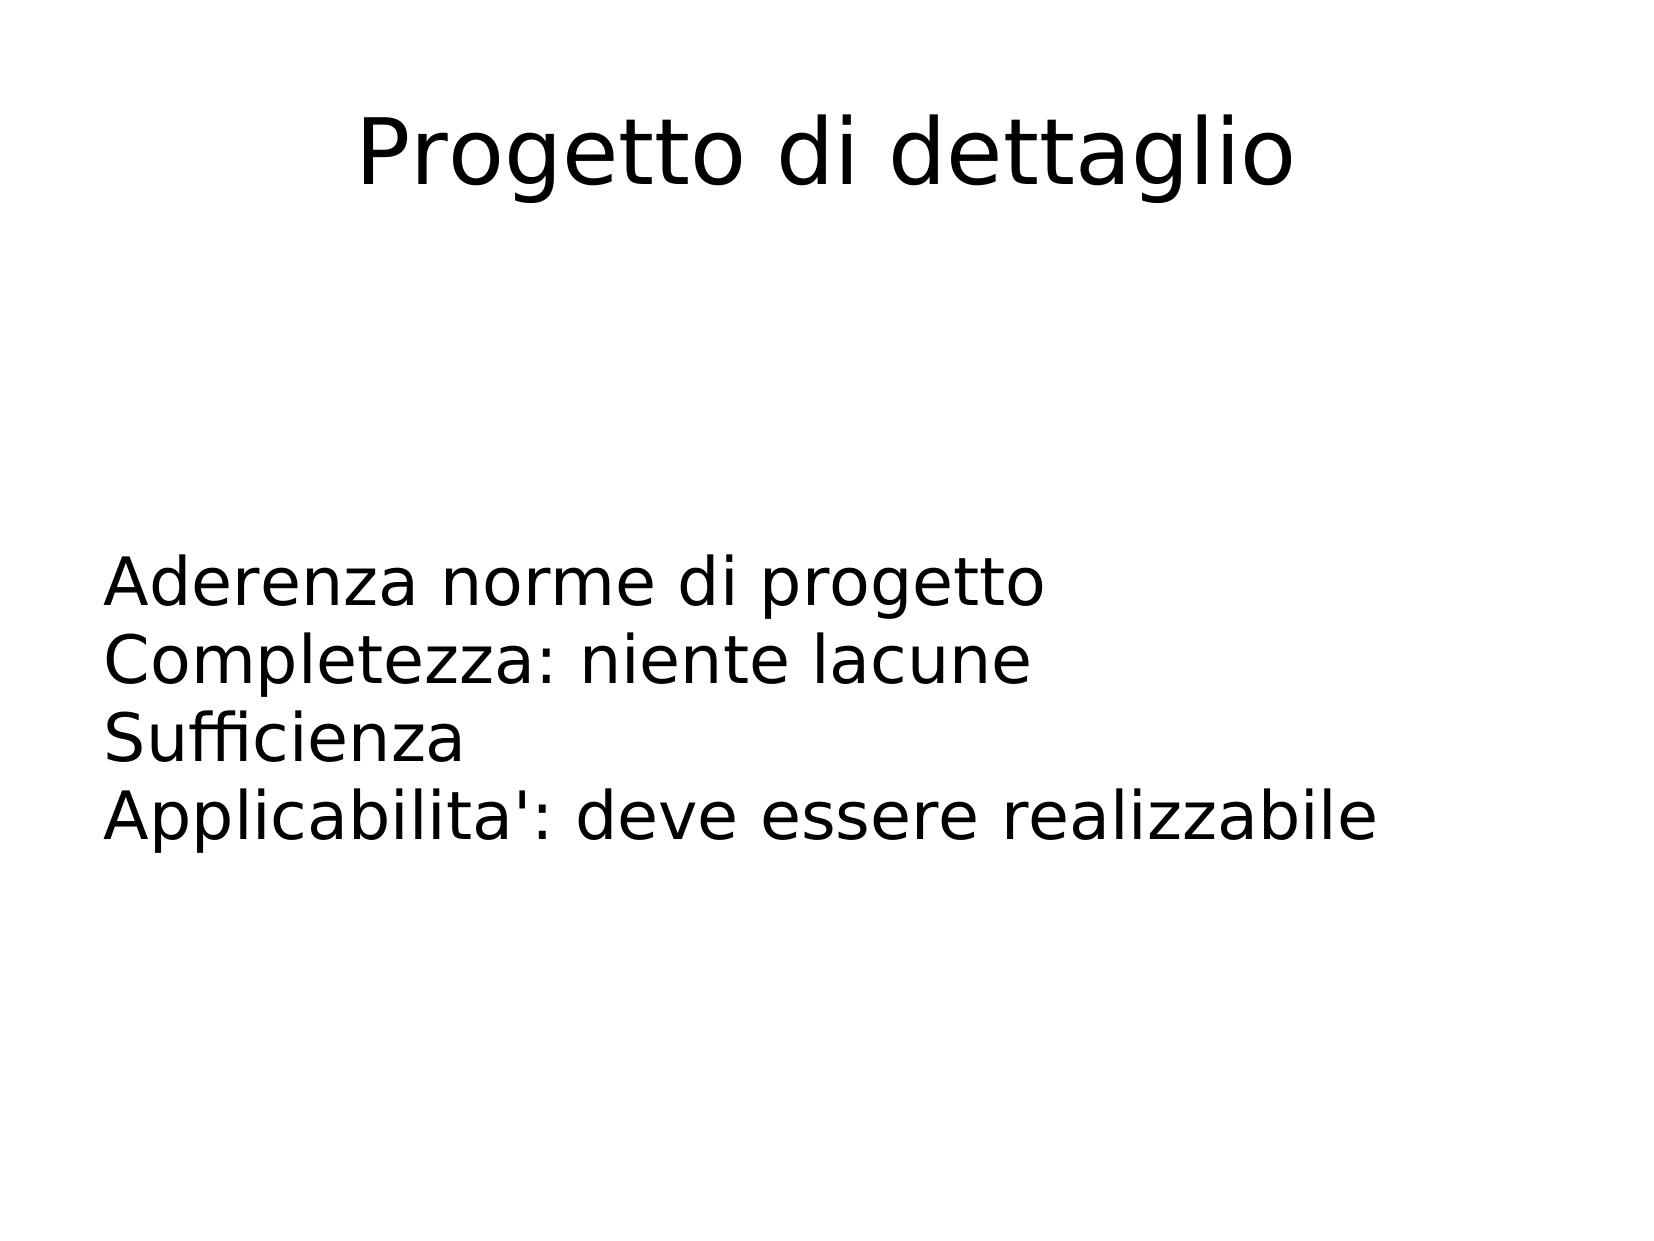

# Progetto di dettaglio
 Aderenza norme di progetto
 Completezza: niente lacune
 Sufficienza
 Applicabilita': deve essere realizzabile